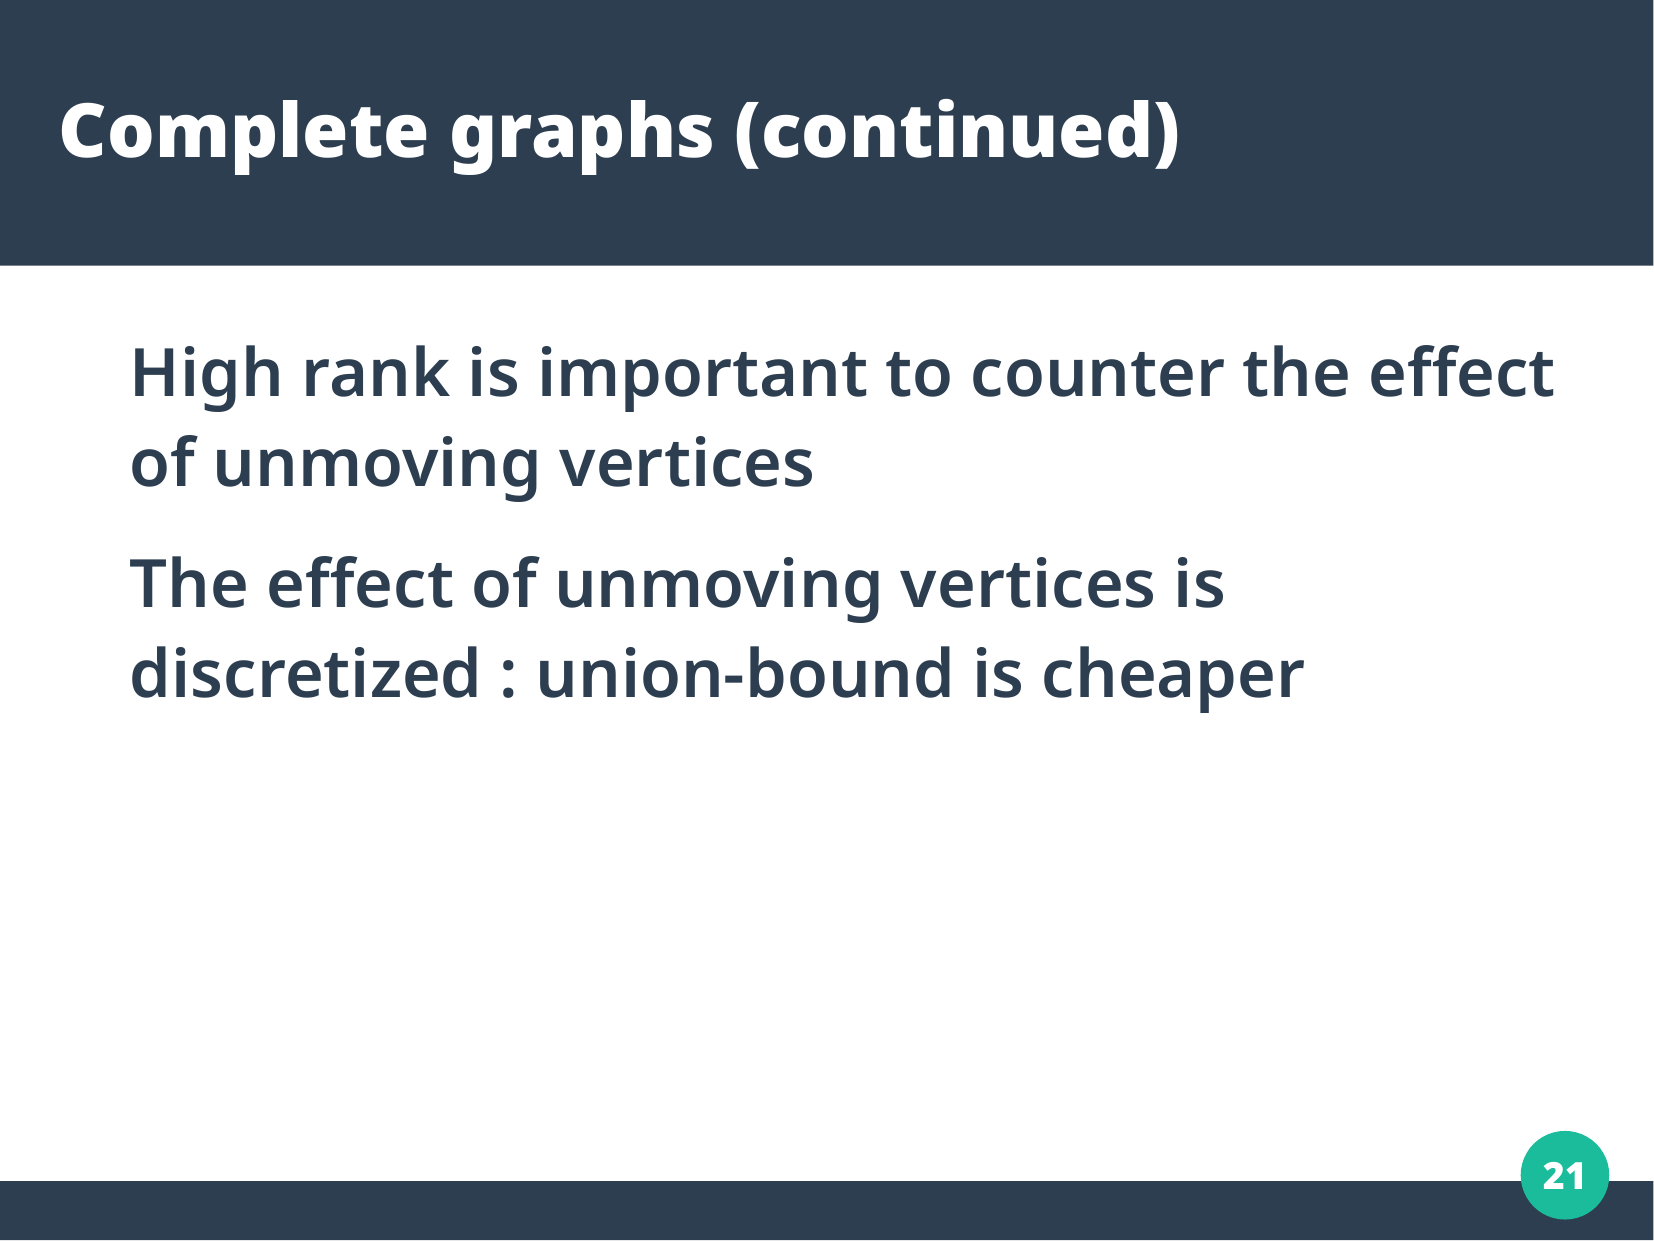

# Complete graphs (continued)
High rank is important to counter the effect of unmoving vertices
The effect of unmoving vertices is discretized : union-bound is cheaper
21